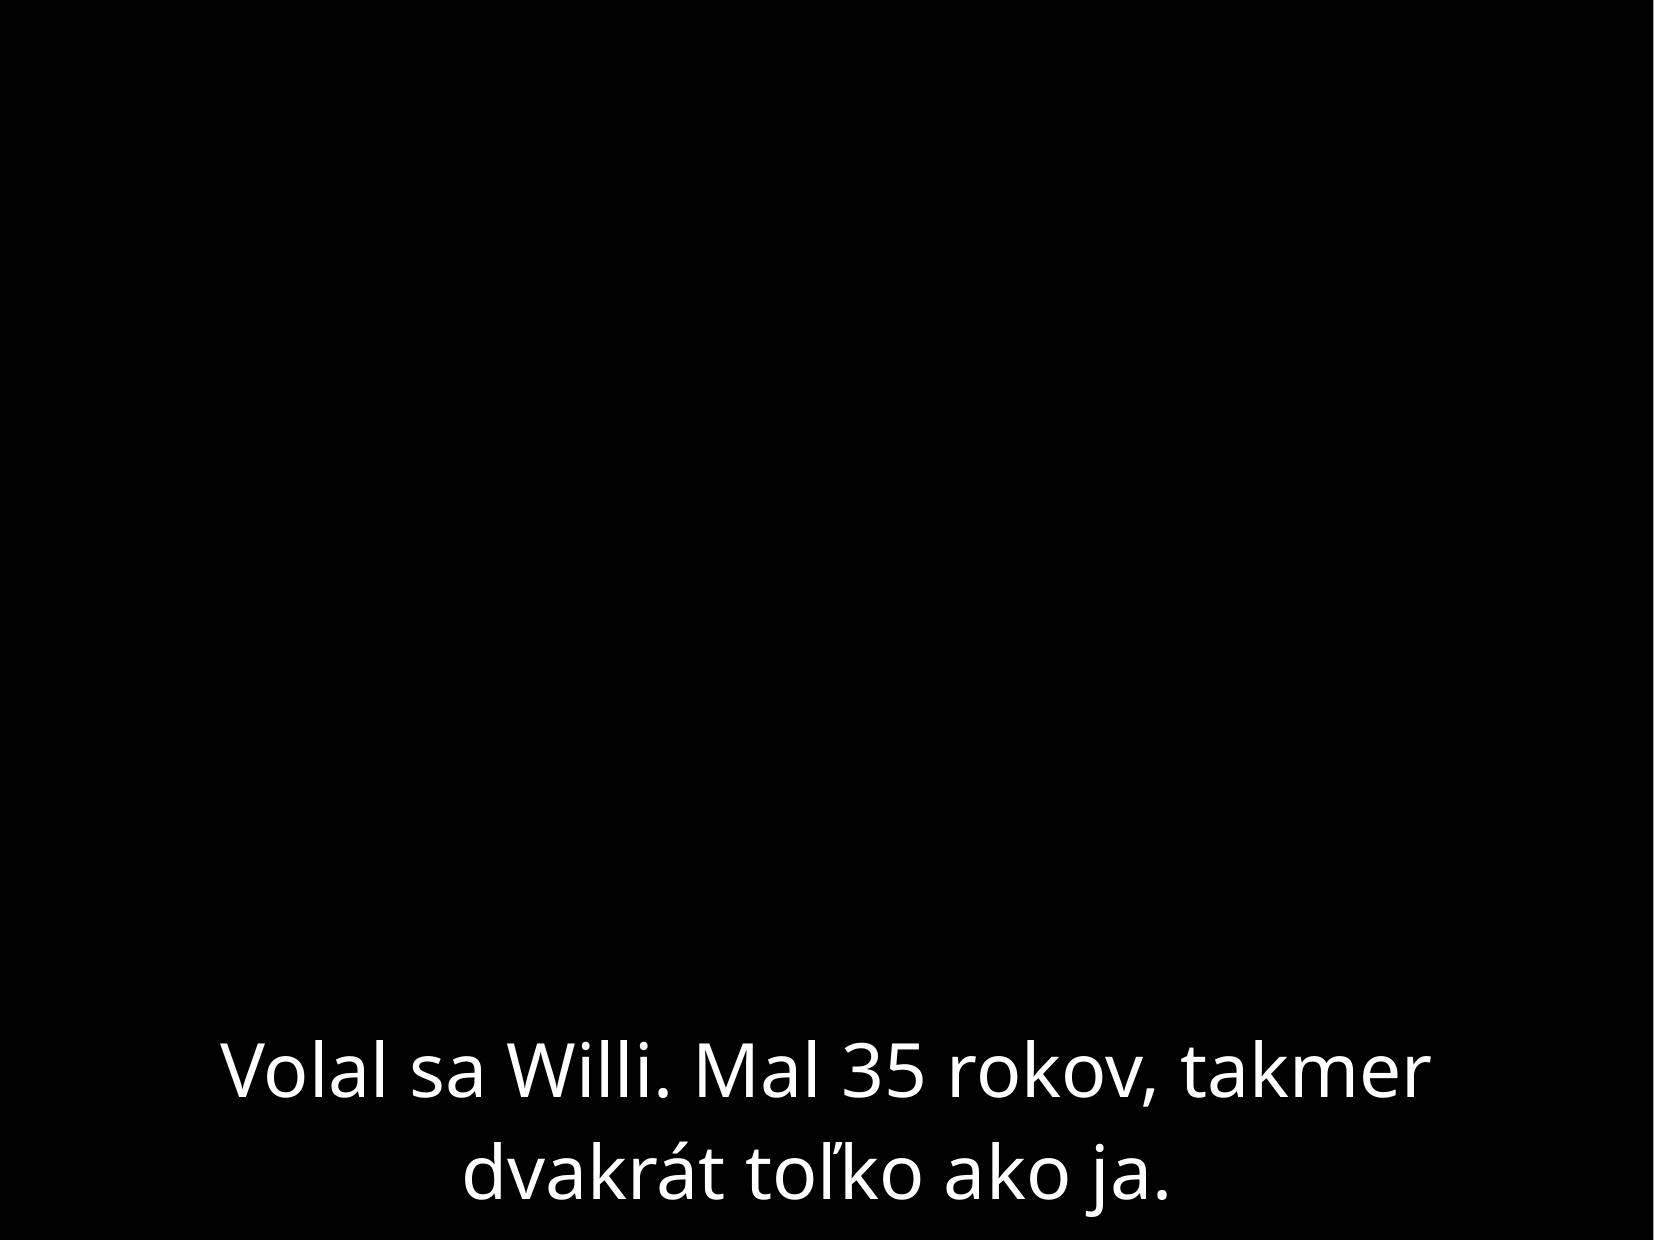

# Volal sa Willi. Mal 35 rokov, takmer dvakrát toľko ako ja.